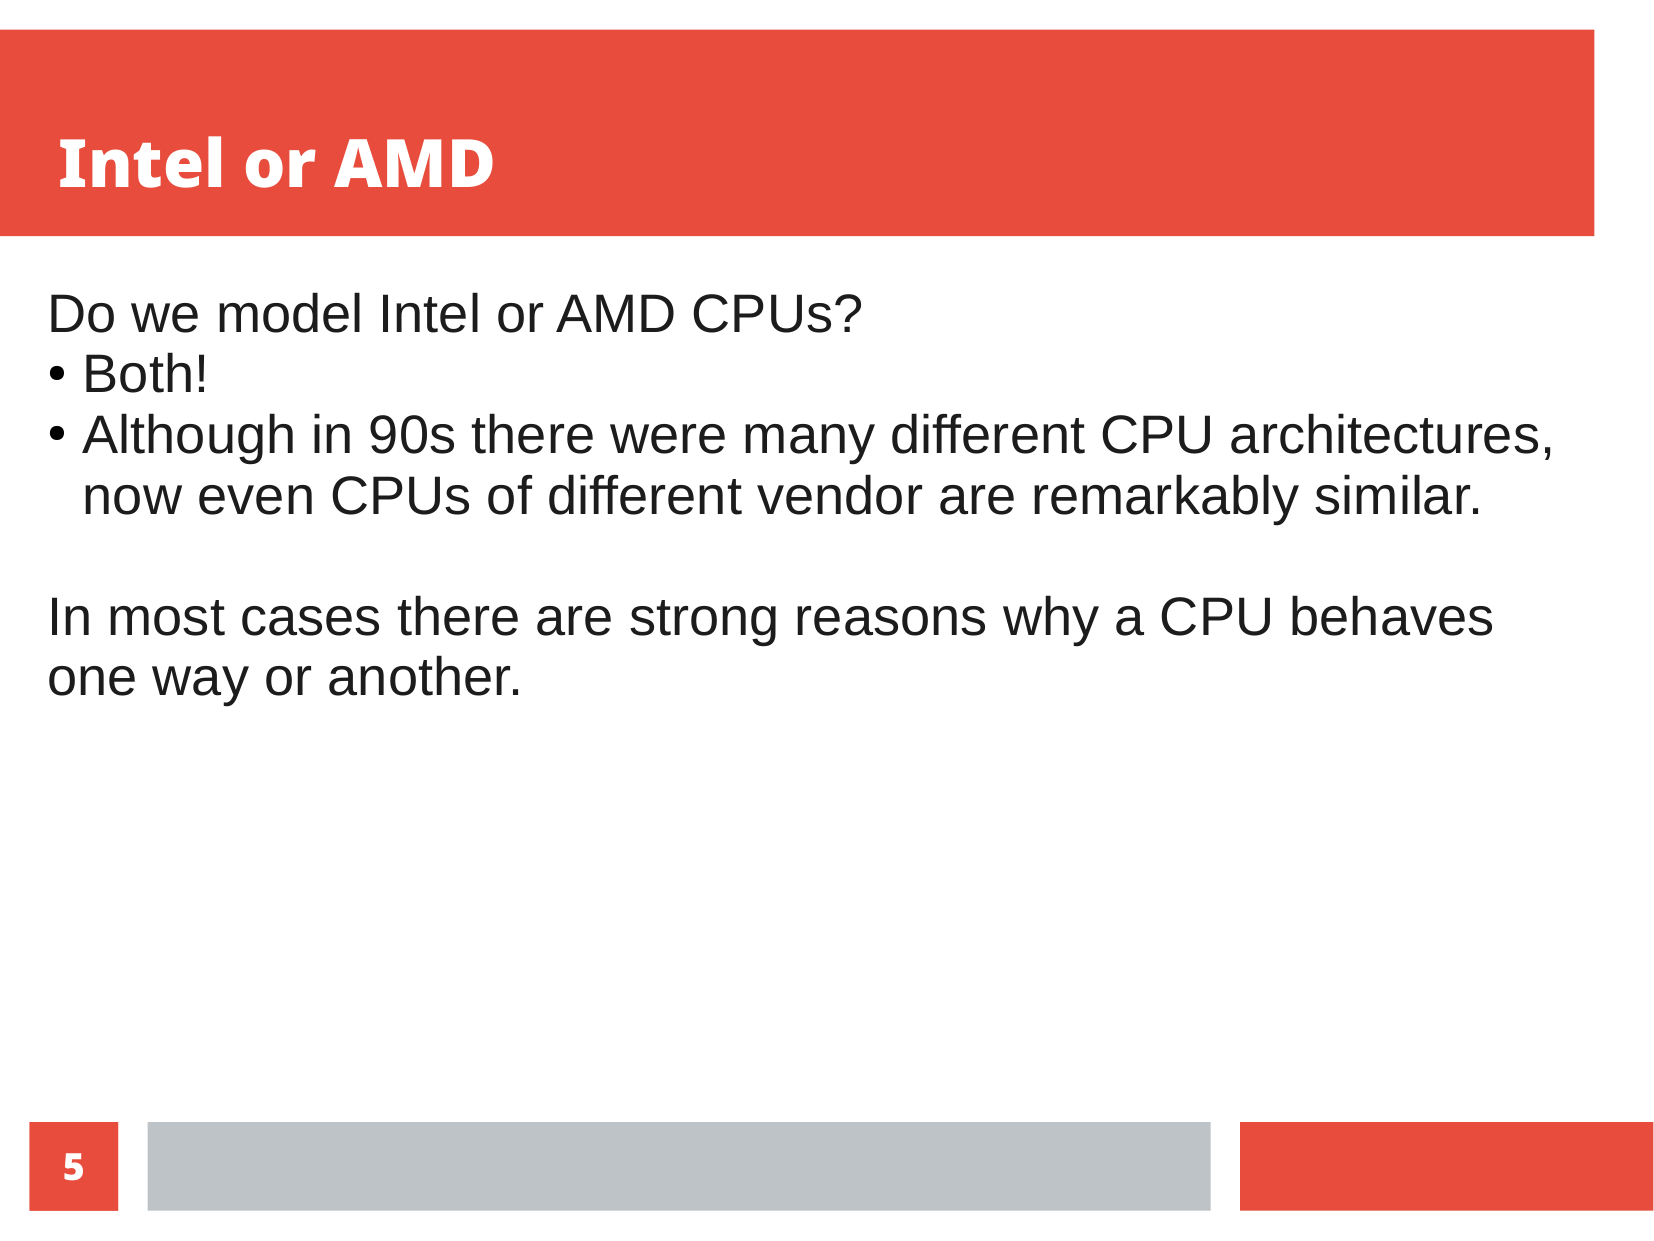

# Intel or AMD
Do we model Intel or AMD CPUs?
Both!
Although in 90s there were many different CPU architectures, now even CPUs of different vendor are remarkably similar.
In most cases there are strong reasons why a CPU behaves one way or another.
5